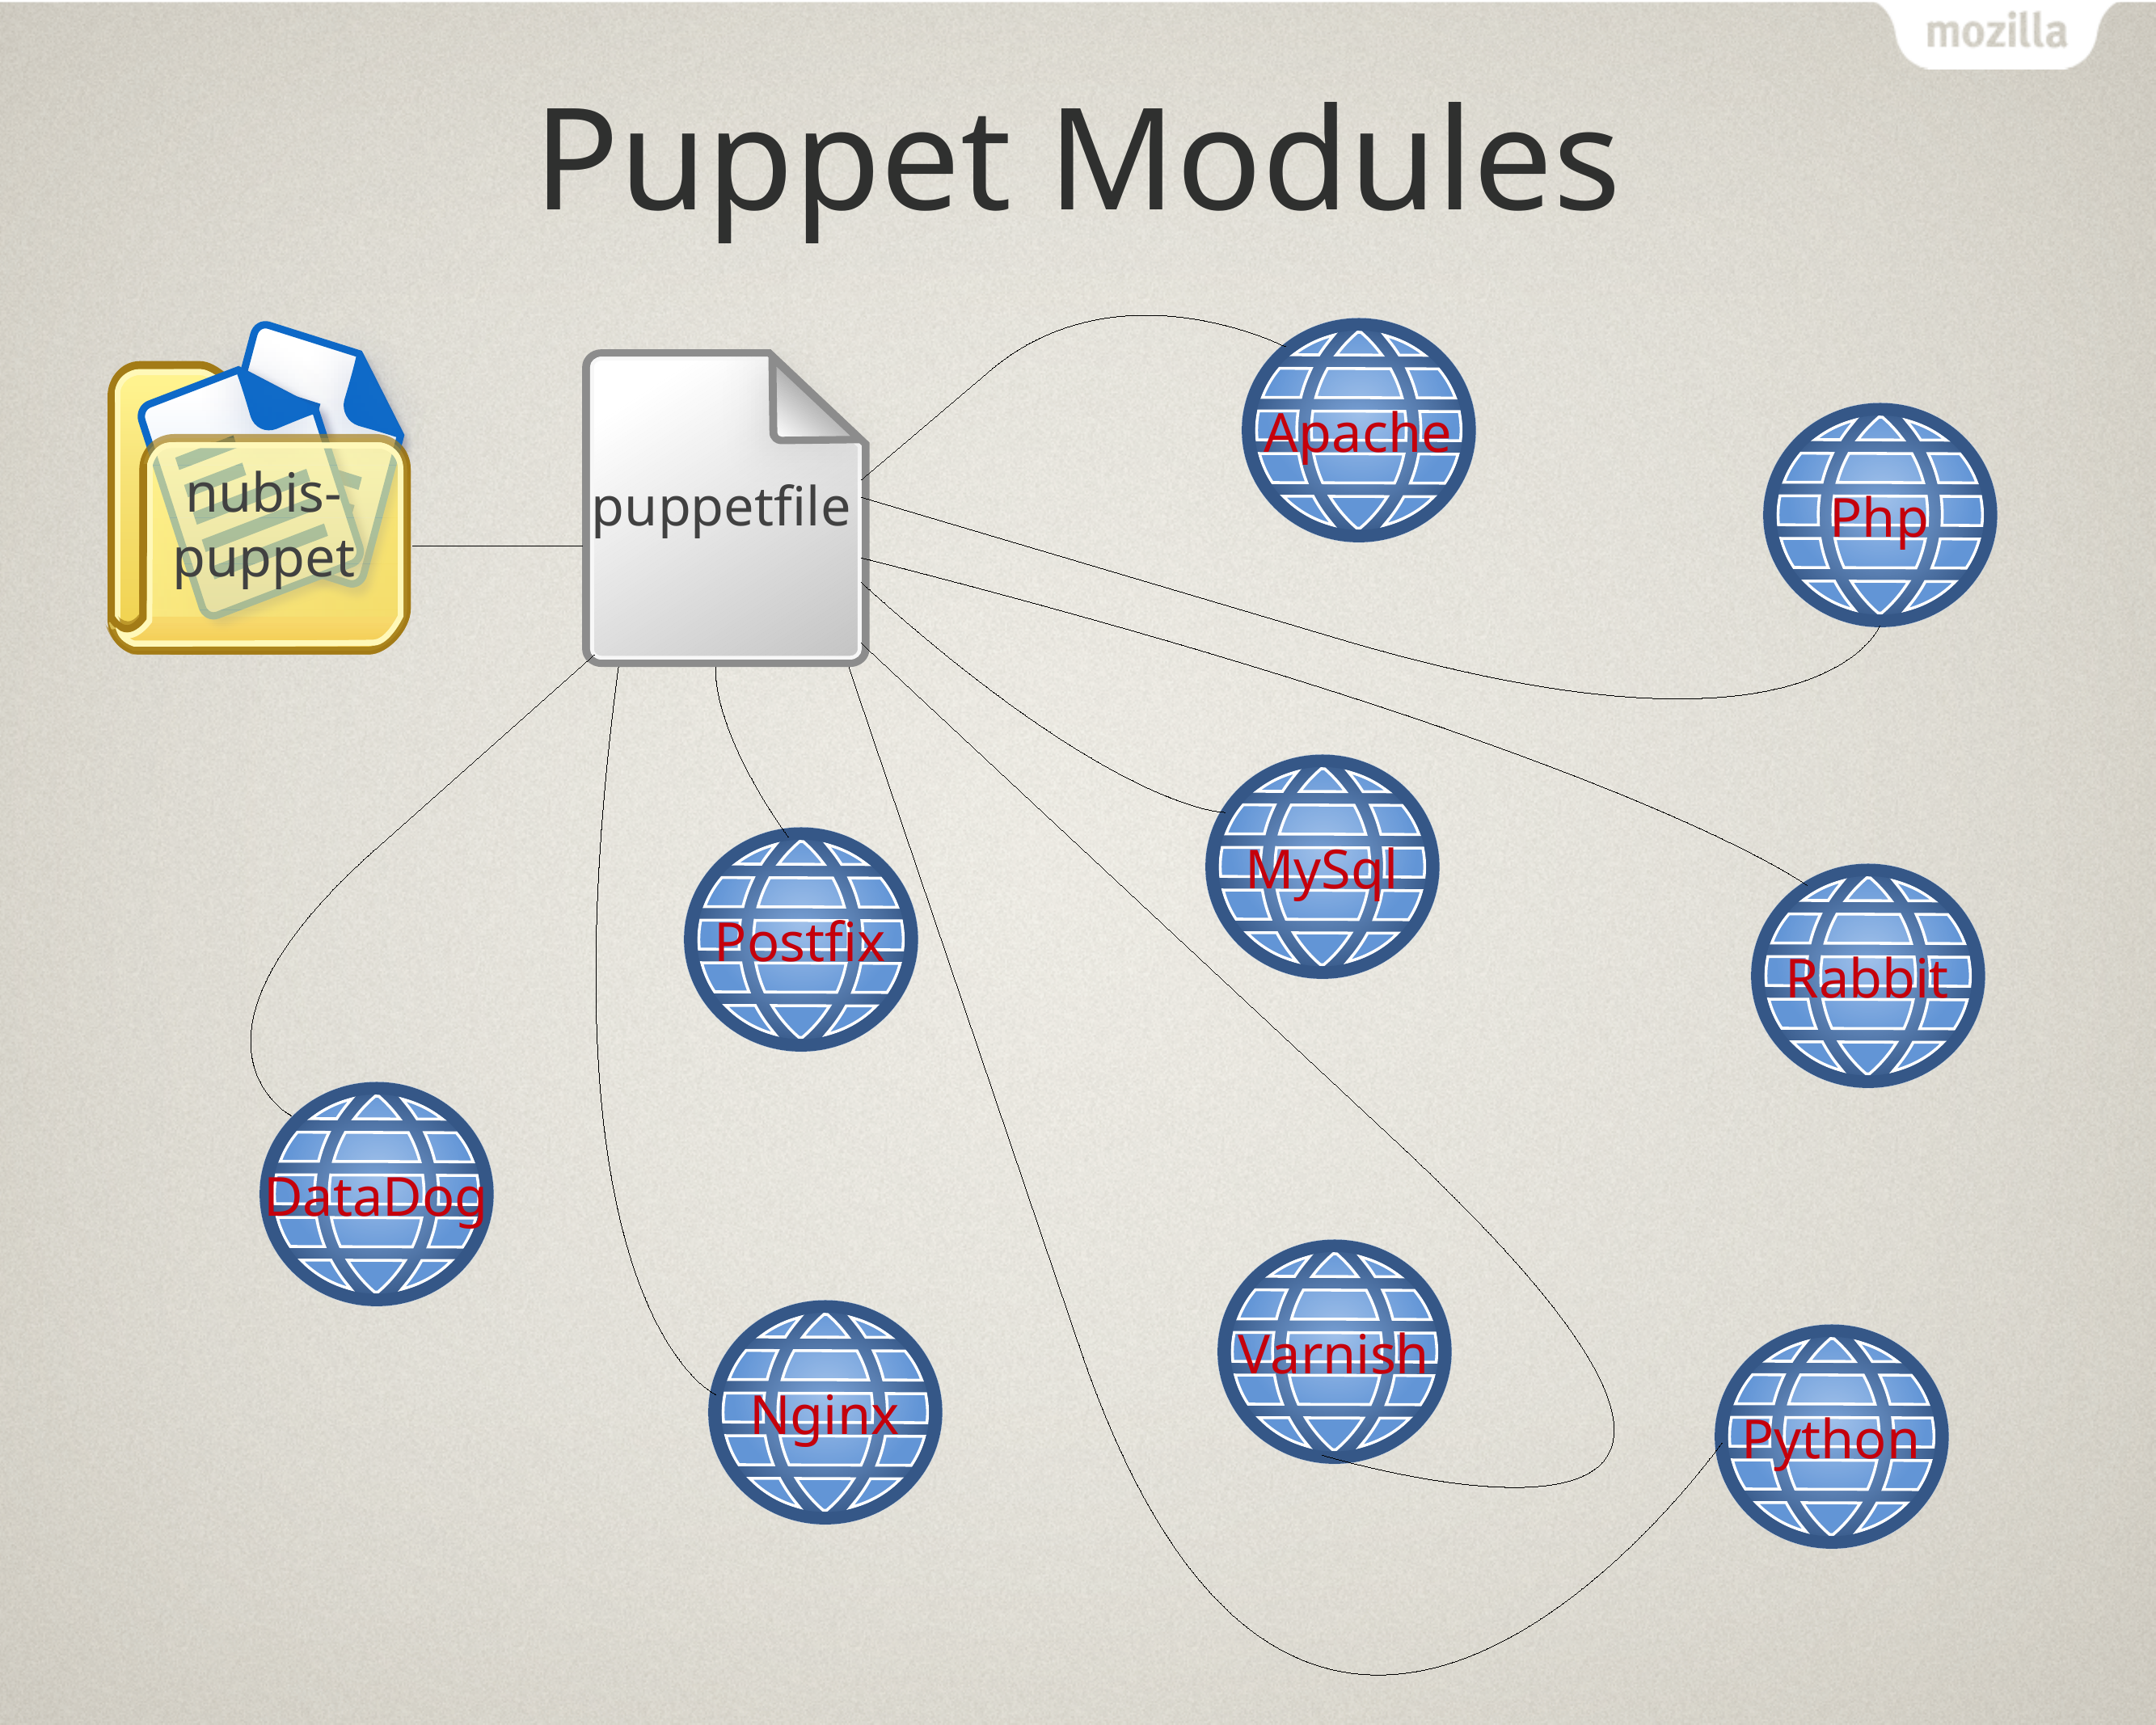

# Puppet Modules
nubis-
puppet
Apache
puppetfile
Php
MySql
Postfix
Rabbit
DataDog
Varnish
Nginx
Python